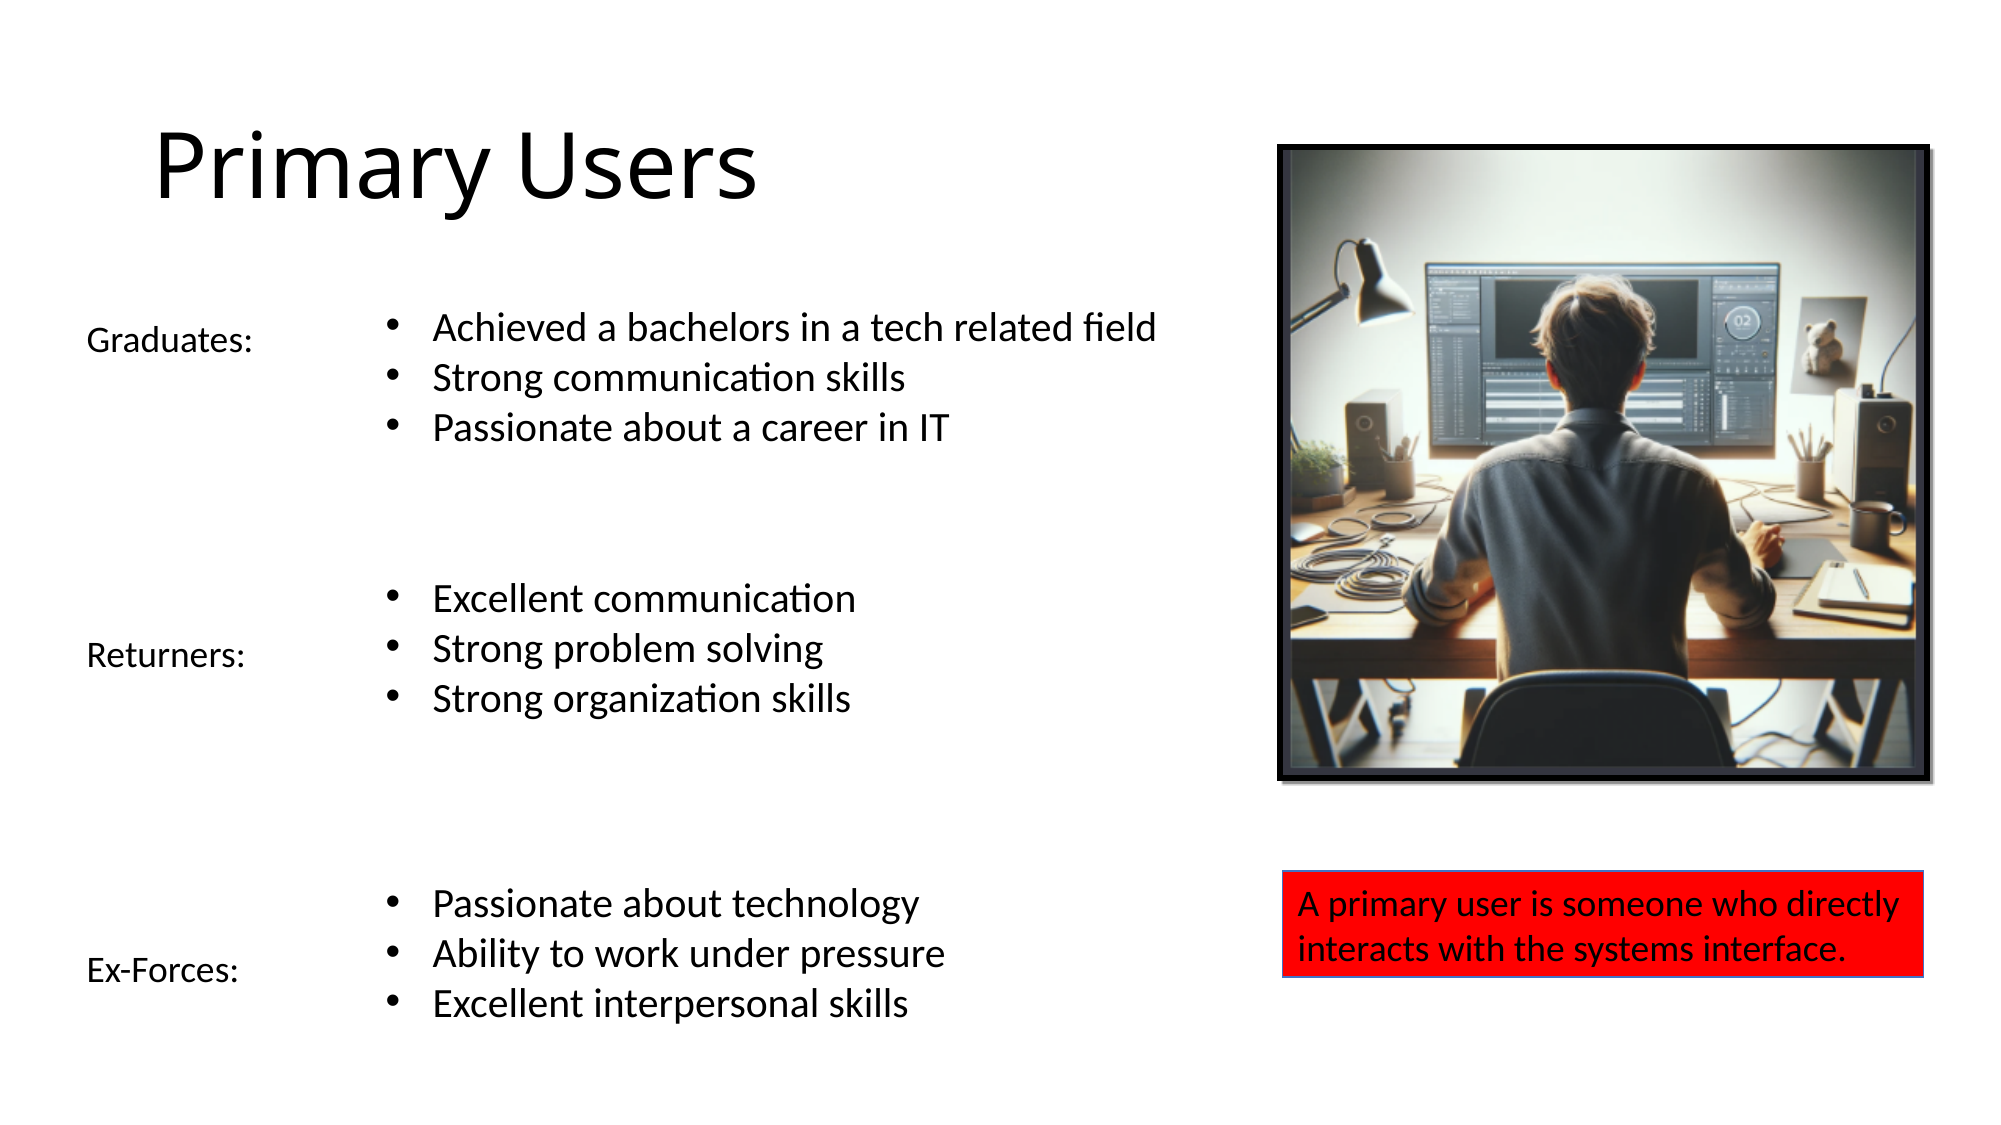

# Primary Users
Achieved a bachelors in a tech related field
Strong communication skills
Passionate about a career in IT
Graduates:
Returners:
Ex-Forces:
Excellent communication
Strong problem solving
Strong organization skills
Passionate about technology
Ability to work under pressure
Excellent interpersonal skills
A primary user is someone who directly interacts with the systems interface.